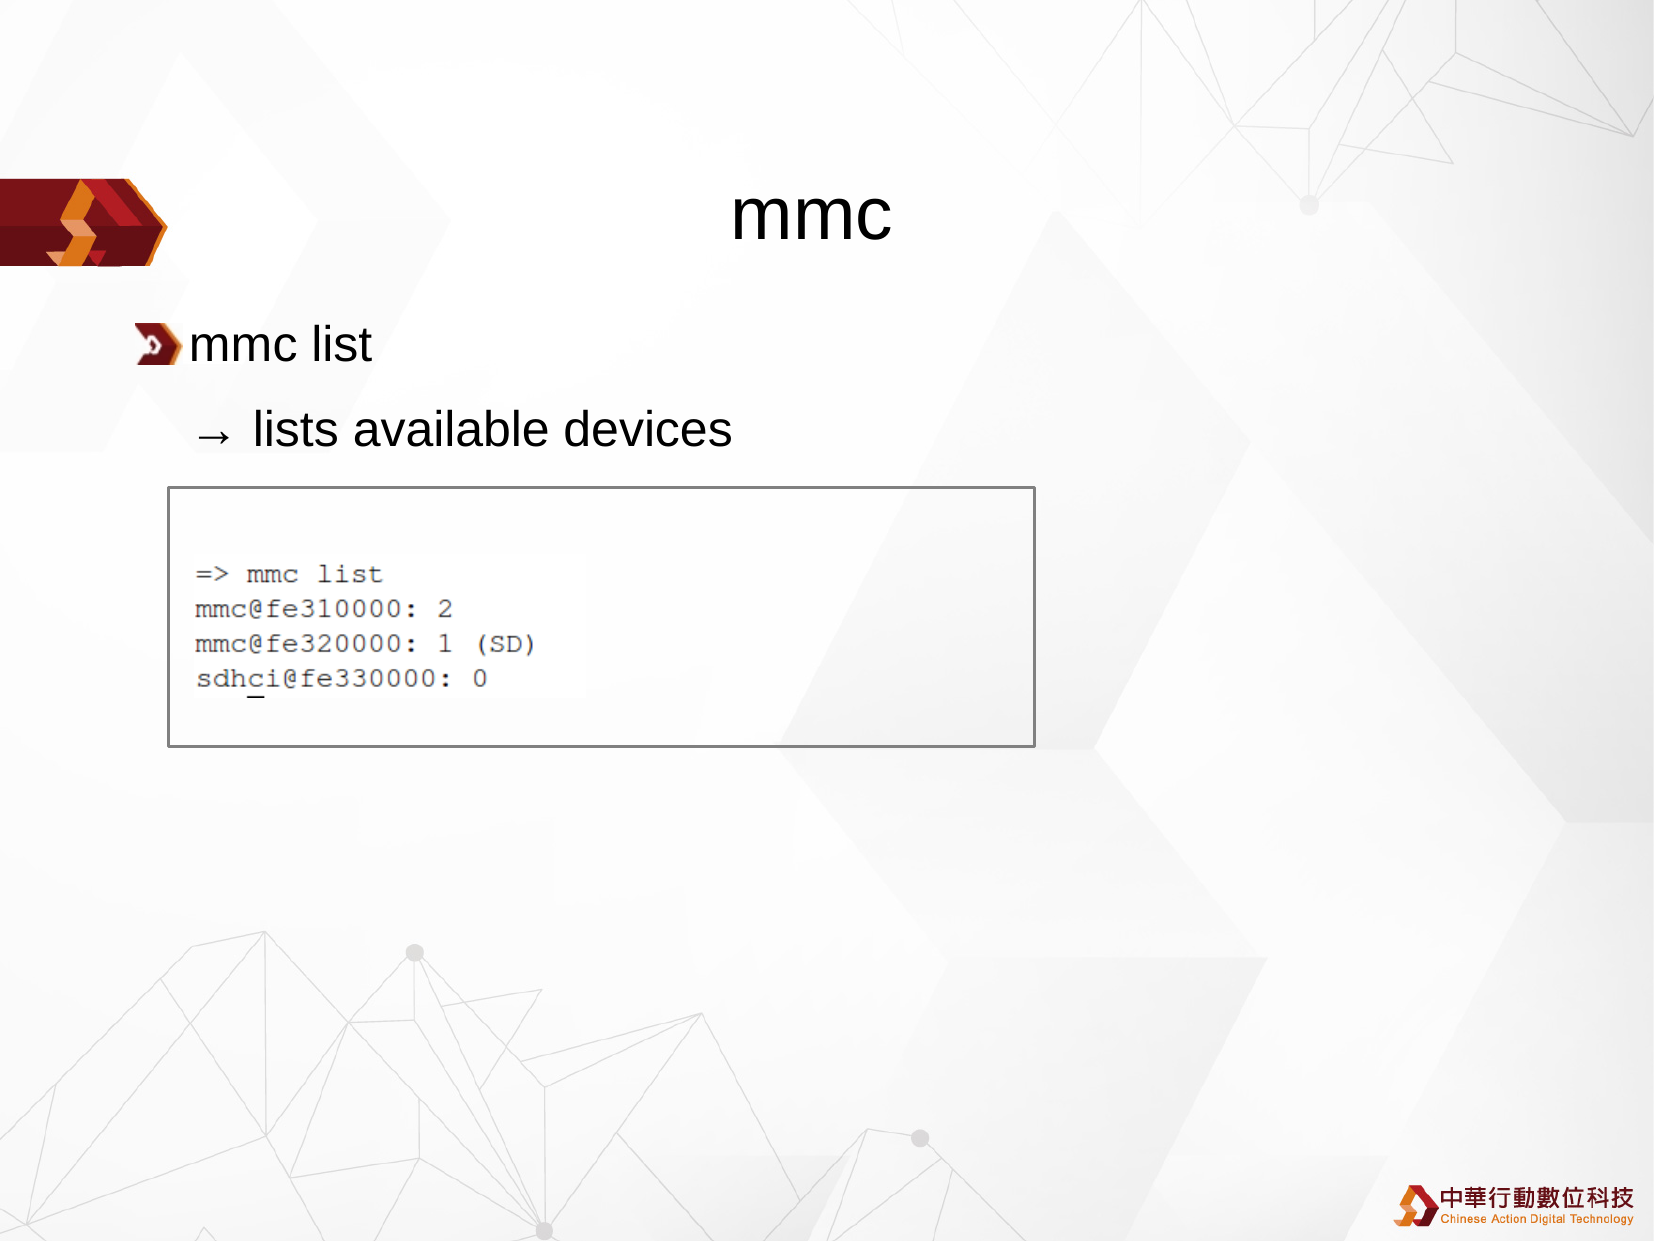

# mmc
mmc list
→ lists available devices